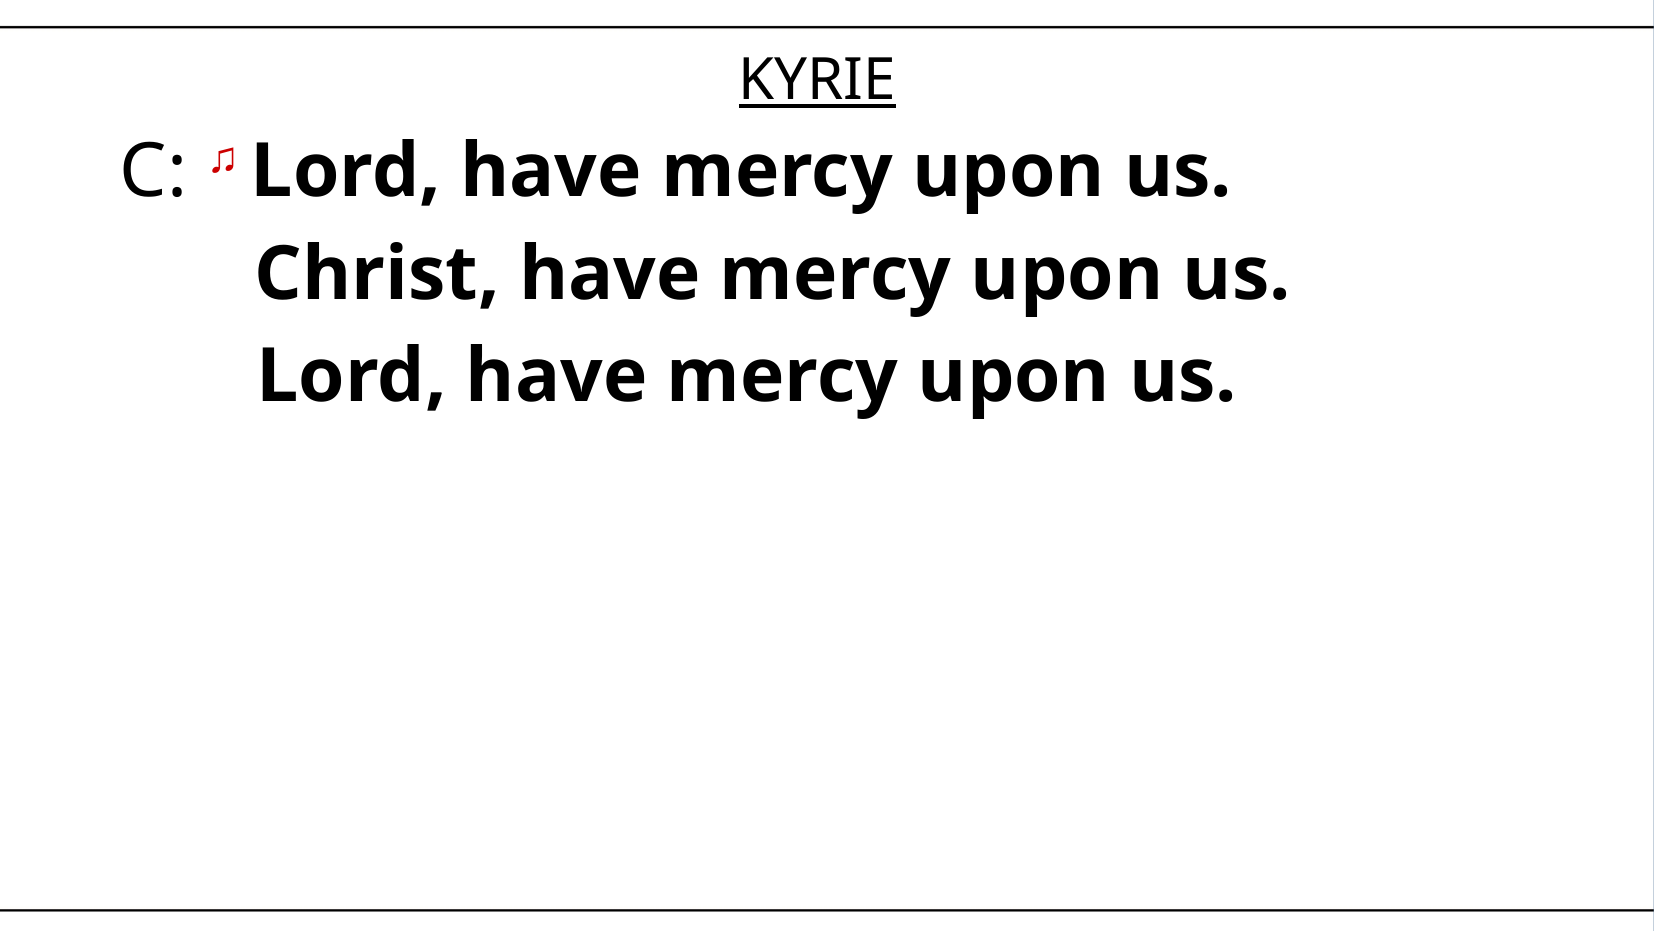

KYRIE
C: ♫ Lord, have mercy upon us.
 Christ, have mercy upon us.
 Lord, have mercy upon us.